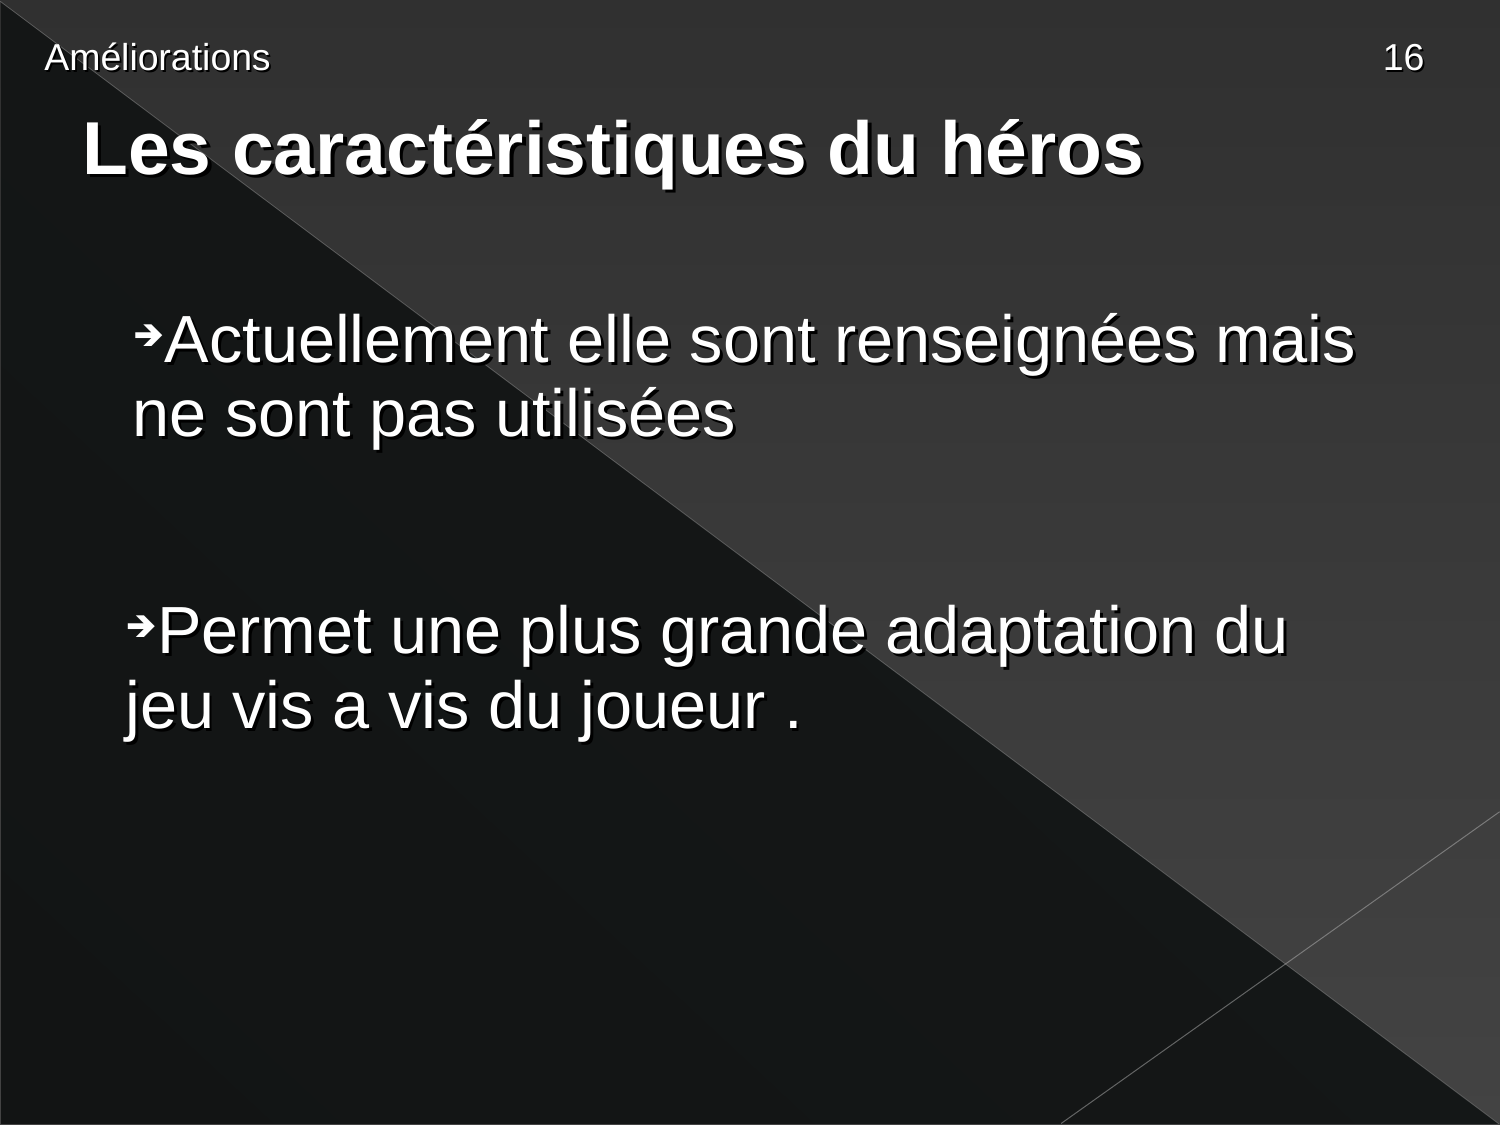

Améliorations 														 16
# Les caractéristiques du héros
Actuellement elle sont renseignées mais ne sont pas utilisées
Permet une plus grande adaptation du jeu vis a vis du joueur .